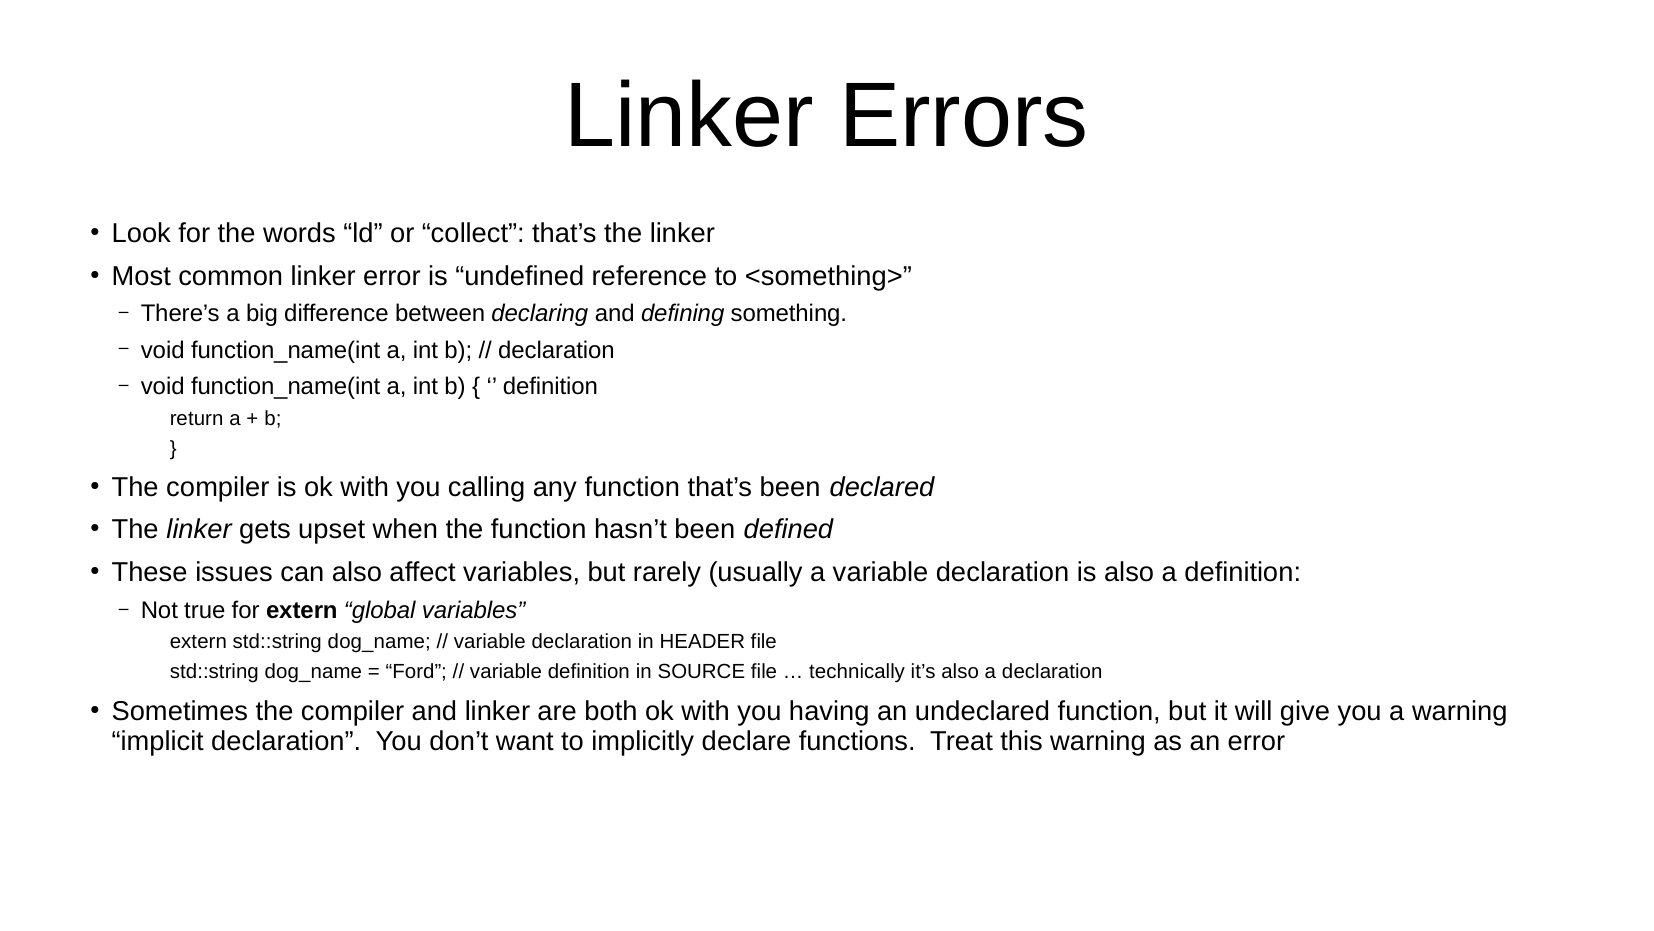

# Linker Errors
Look for the words “ld” or “collect”: that’s the linker
Most common linker error is “undefined reference to <something>”
There’s a big difference between declaring and defining something.
void function_name(int a, int b); // declaration
void function_name(int a, int b) { ‘’ definition
return a + b;
}
The compiler is ok with you calling any function that’s been declared
The linker gets upset when the function hasn’t been defined
These issues can also affect variables, but rarely (usually a variable declaration is also a definition:
Not true for extern “global variables”
extern std::string dog_name; // variable declaration in HEADER file
std::string dog_name = “Ford”; // variable definition in SOURCE file … technically it’s also a declaration
Sometimes the compiler and linker are both ok with you having an undeclared function, but it will give you a warning “implicit declaration”. You don’t want to implicitly declare functions. Treat this warning as an error